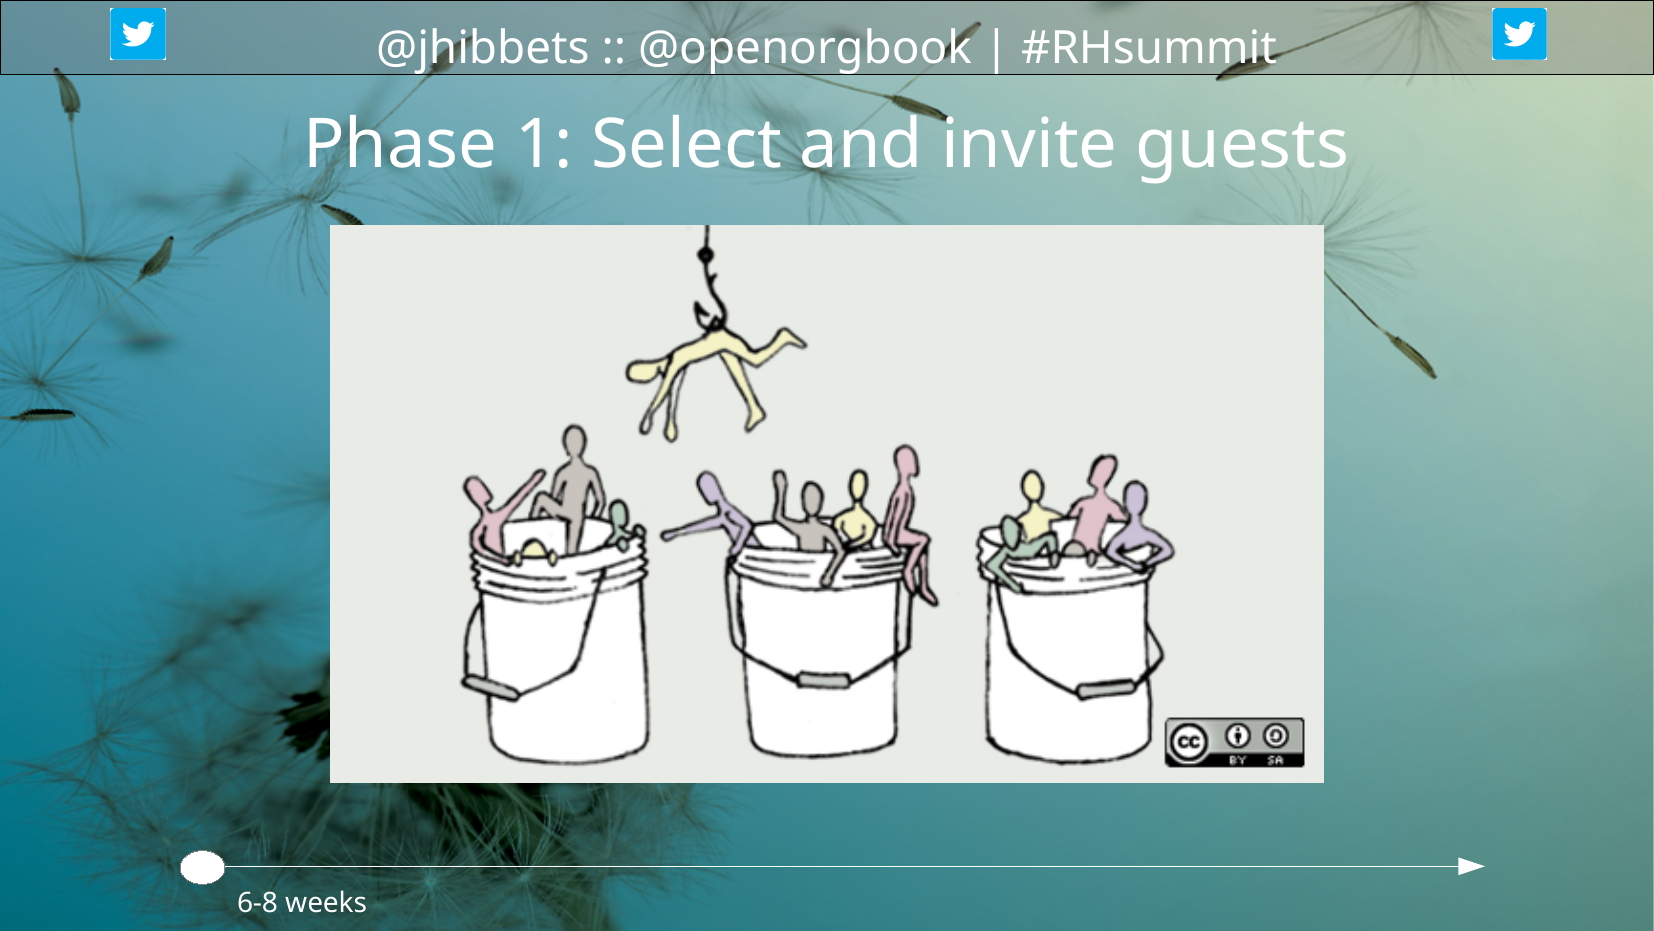

# Phase 1: Select and invite guests
6-8 weeks